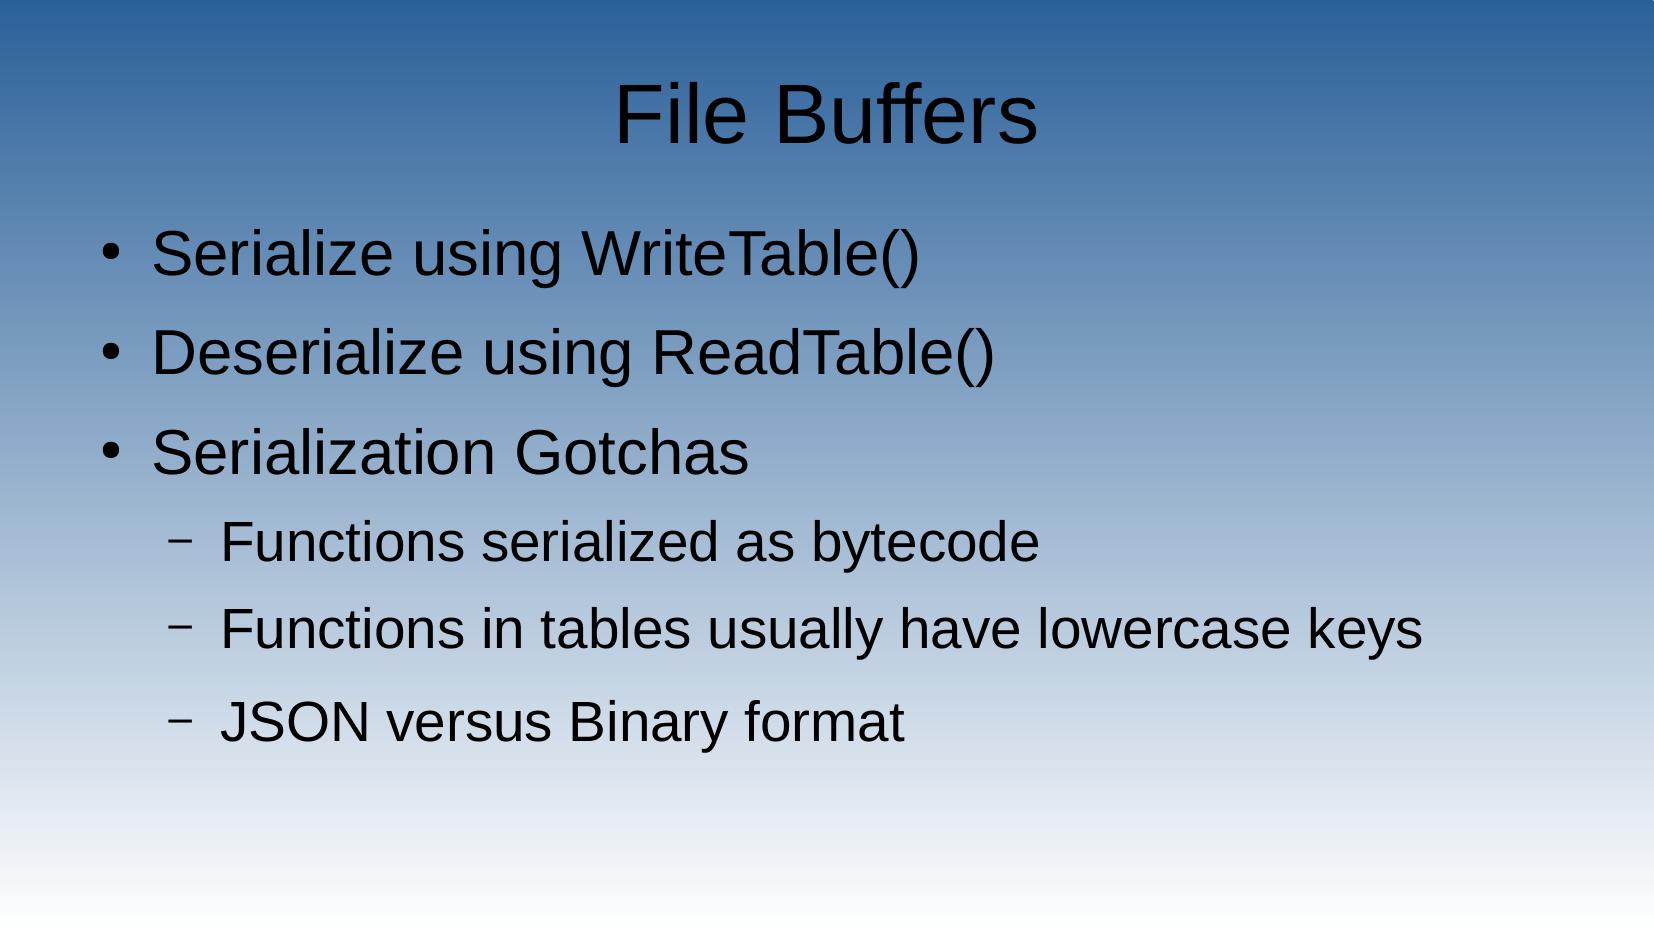

# File Buffers
Serialize using WriteTable()
Deserialize using ReadTable()
Serialization Gotchas
Functions serialized as bytecode
Functions in tables usually have lowercase keys
JSON versus Binary format